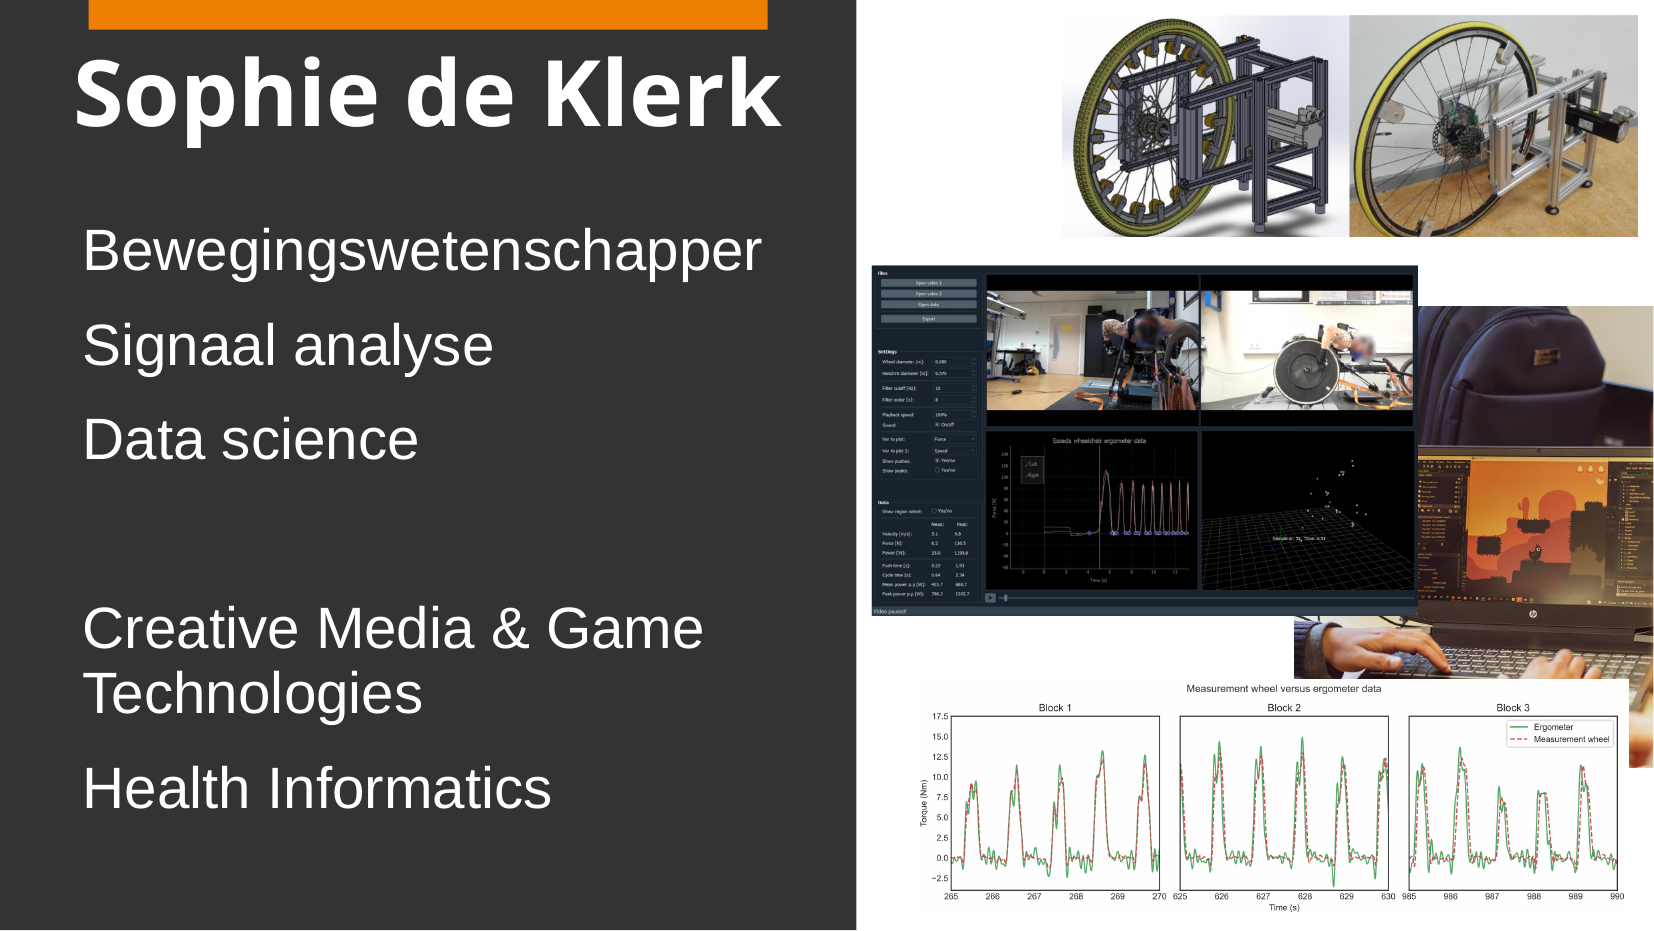

Sophie de Klerk
#
Bewegingswetenschapper
Signaal analyse
Data science
Creative Media & Game Technologies
Health Informatics